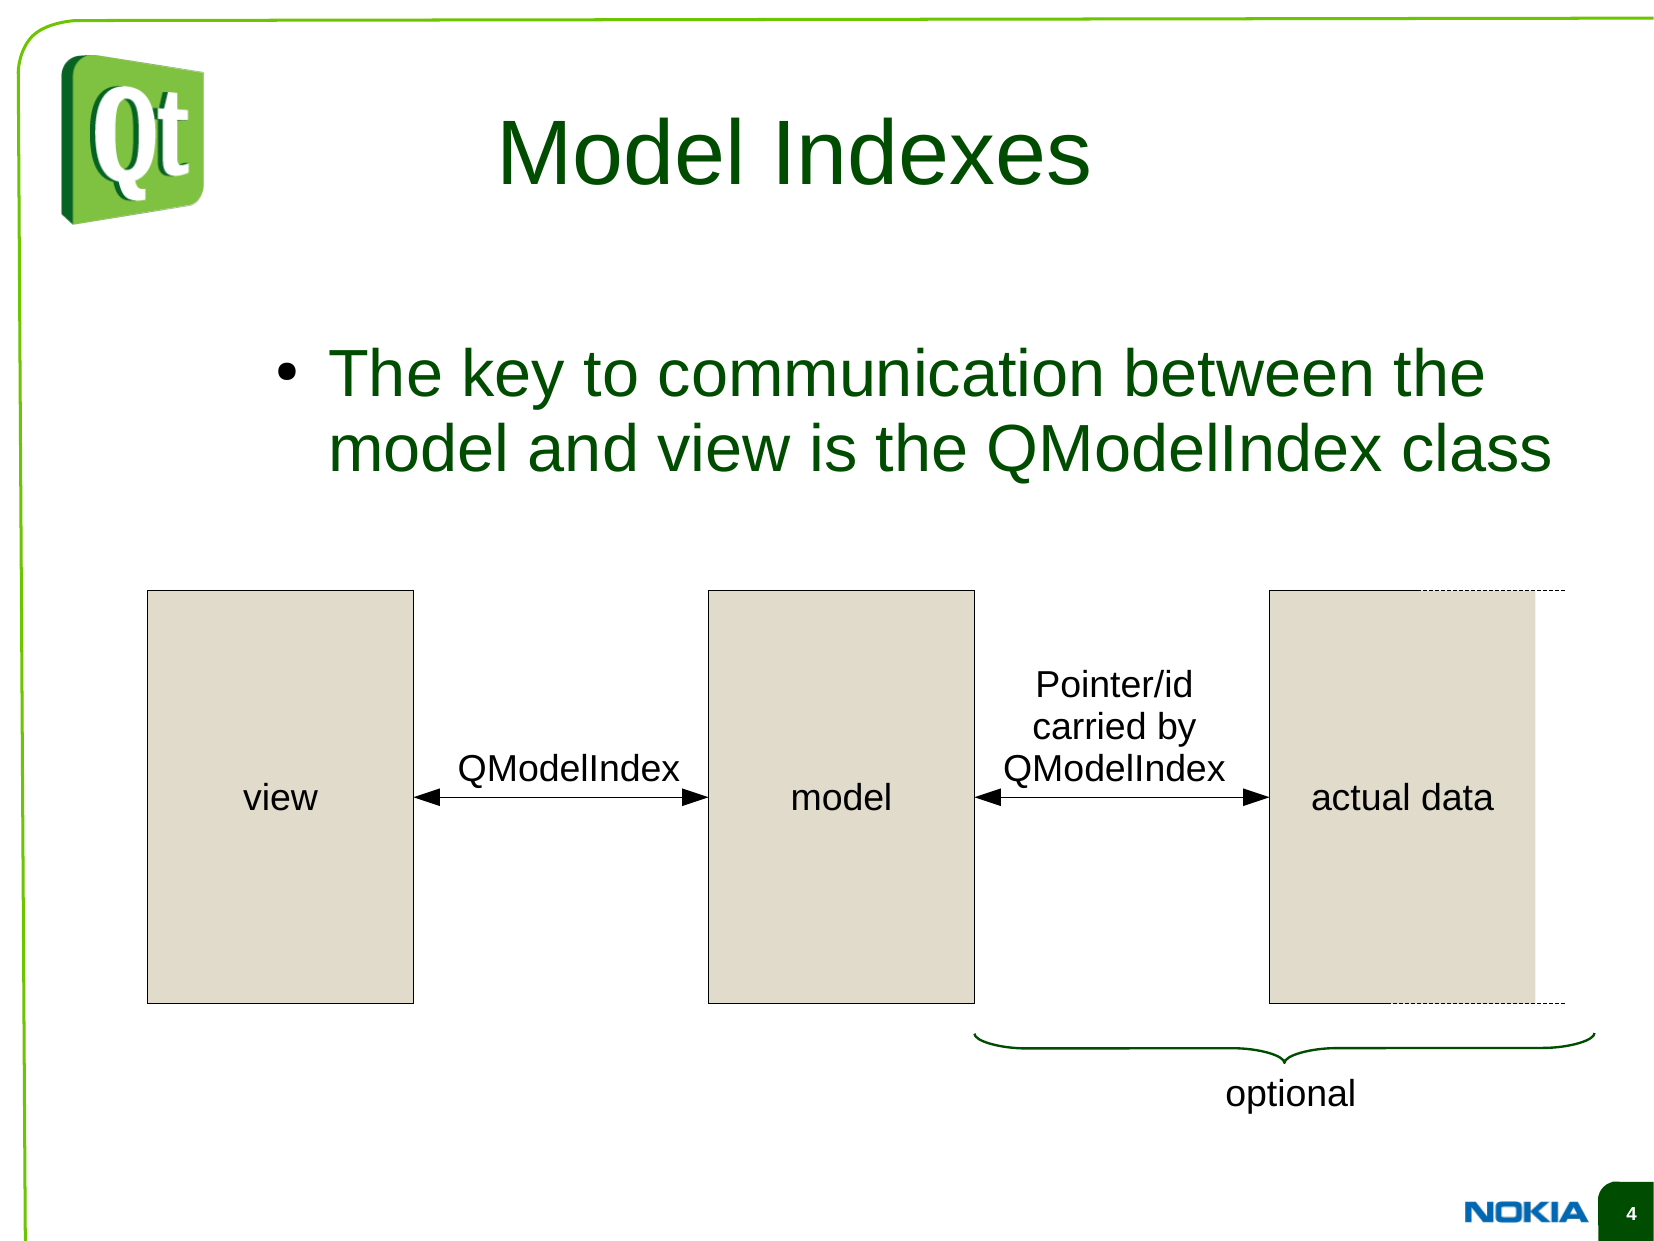

# Model Indexes
The key to communication between the model and view is the QModelIndex class
view
model
actual data
Pointer/id
carried by
QModelIndex
QModelIndex
optional